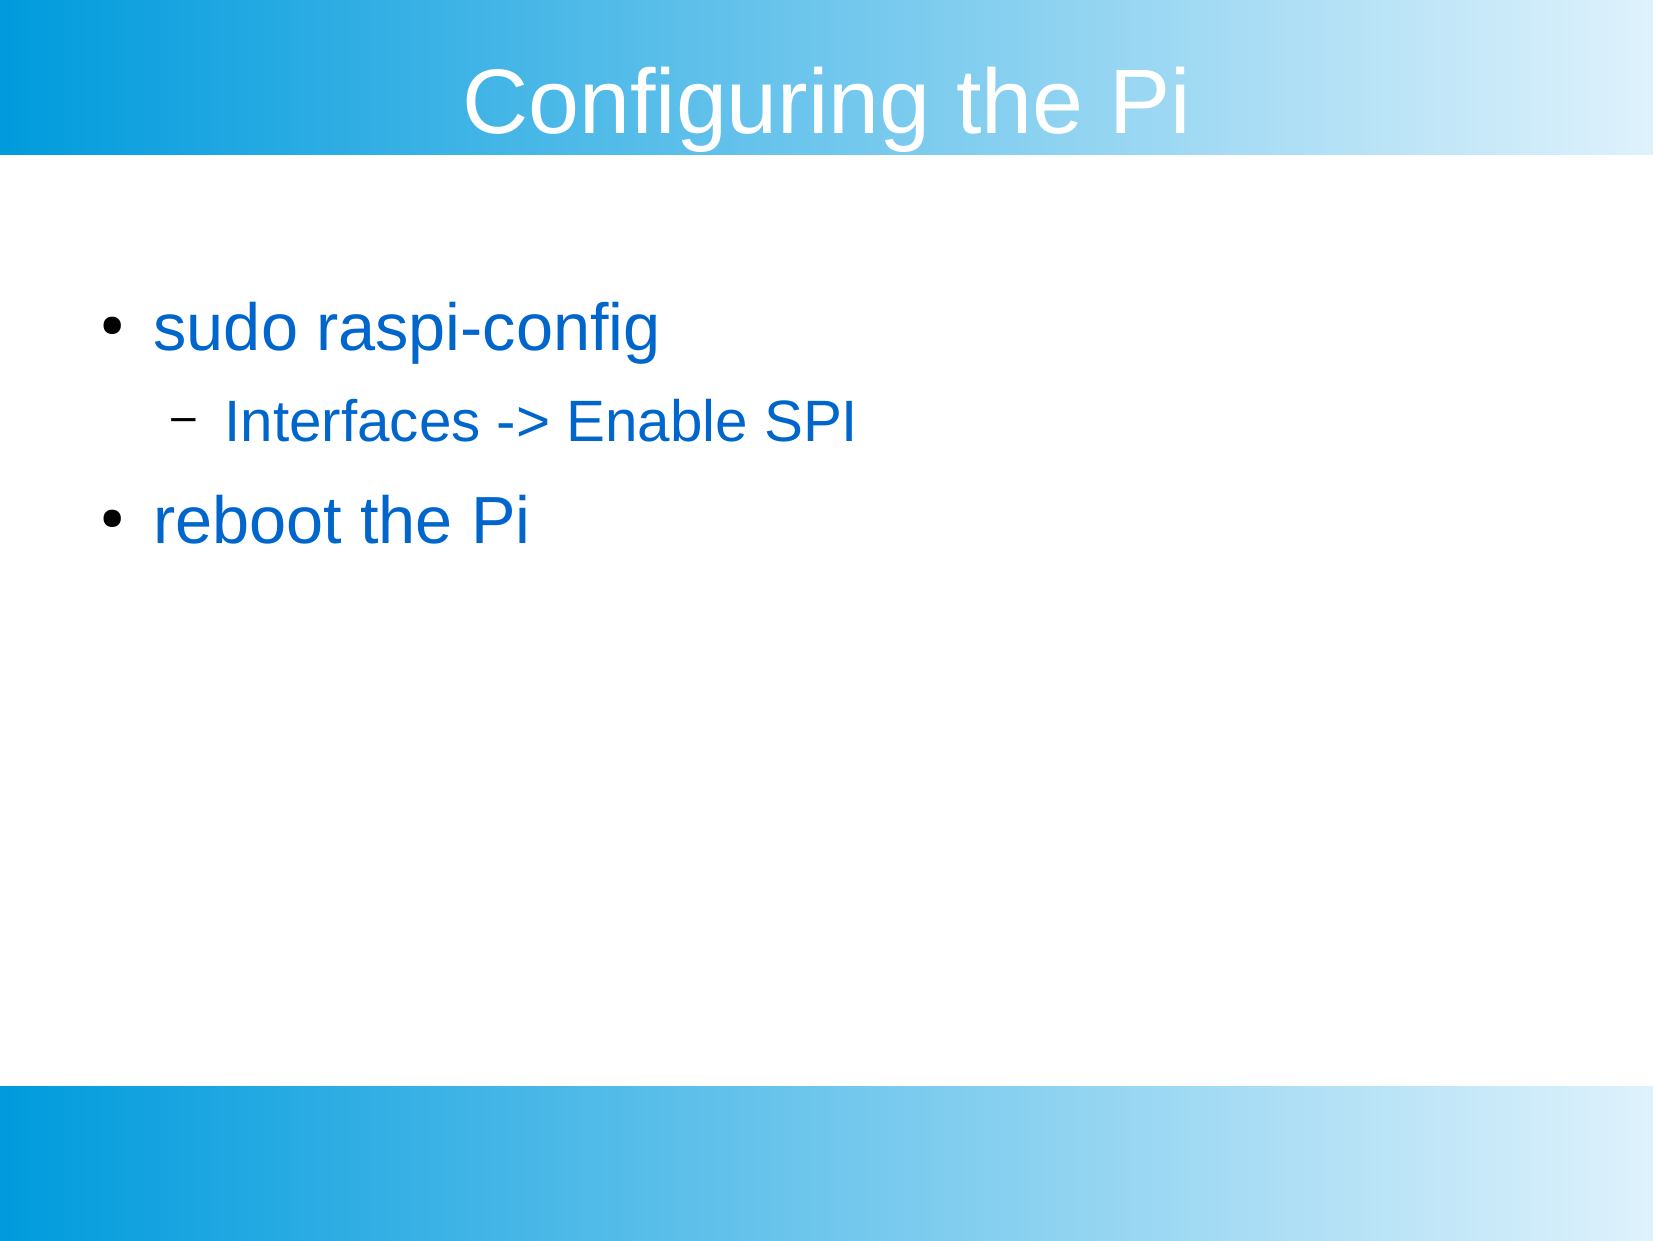

# Configuring the Pi
sudo raspi-config
Interfaces -> Enable SPI
reboot the Pi